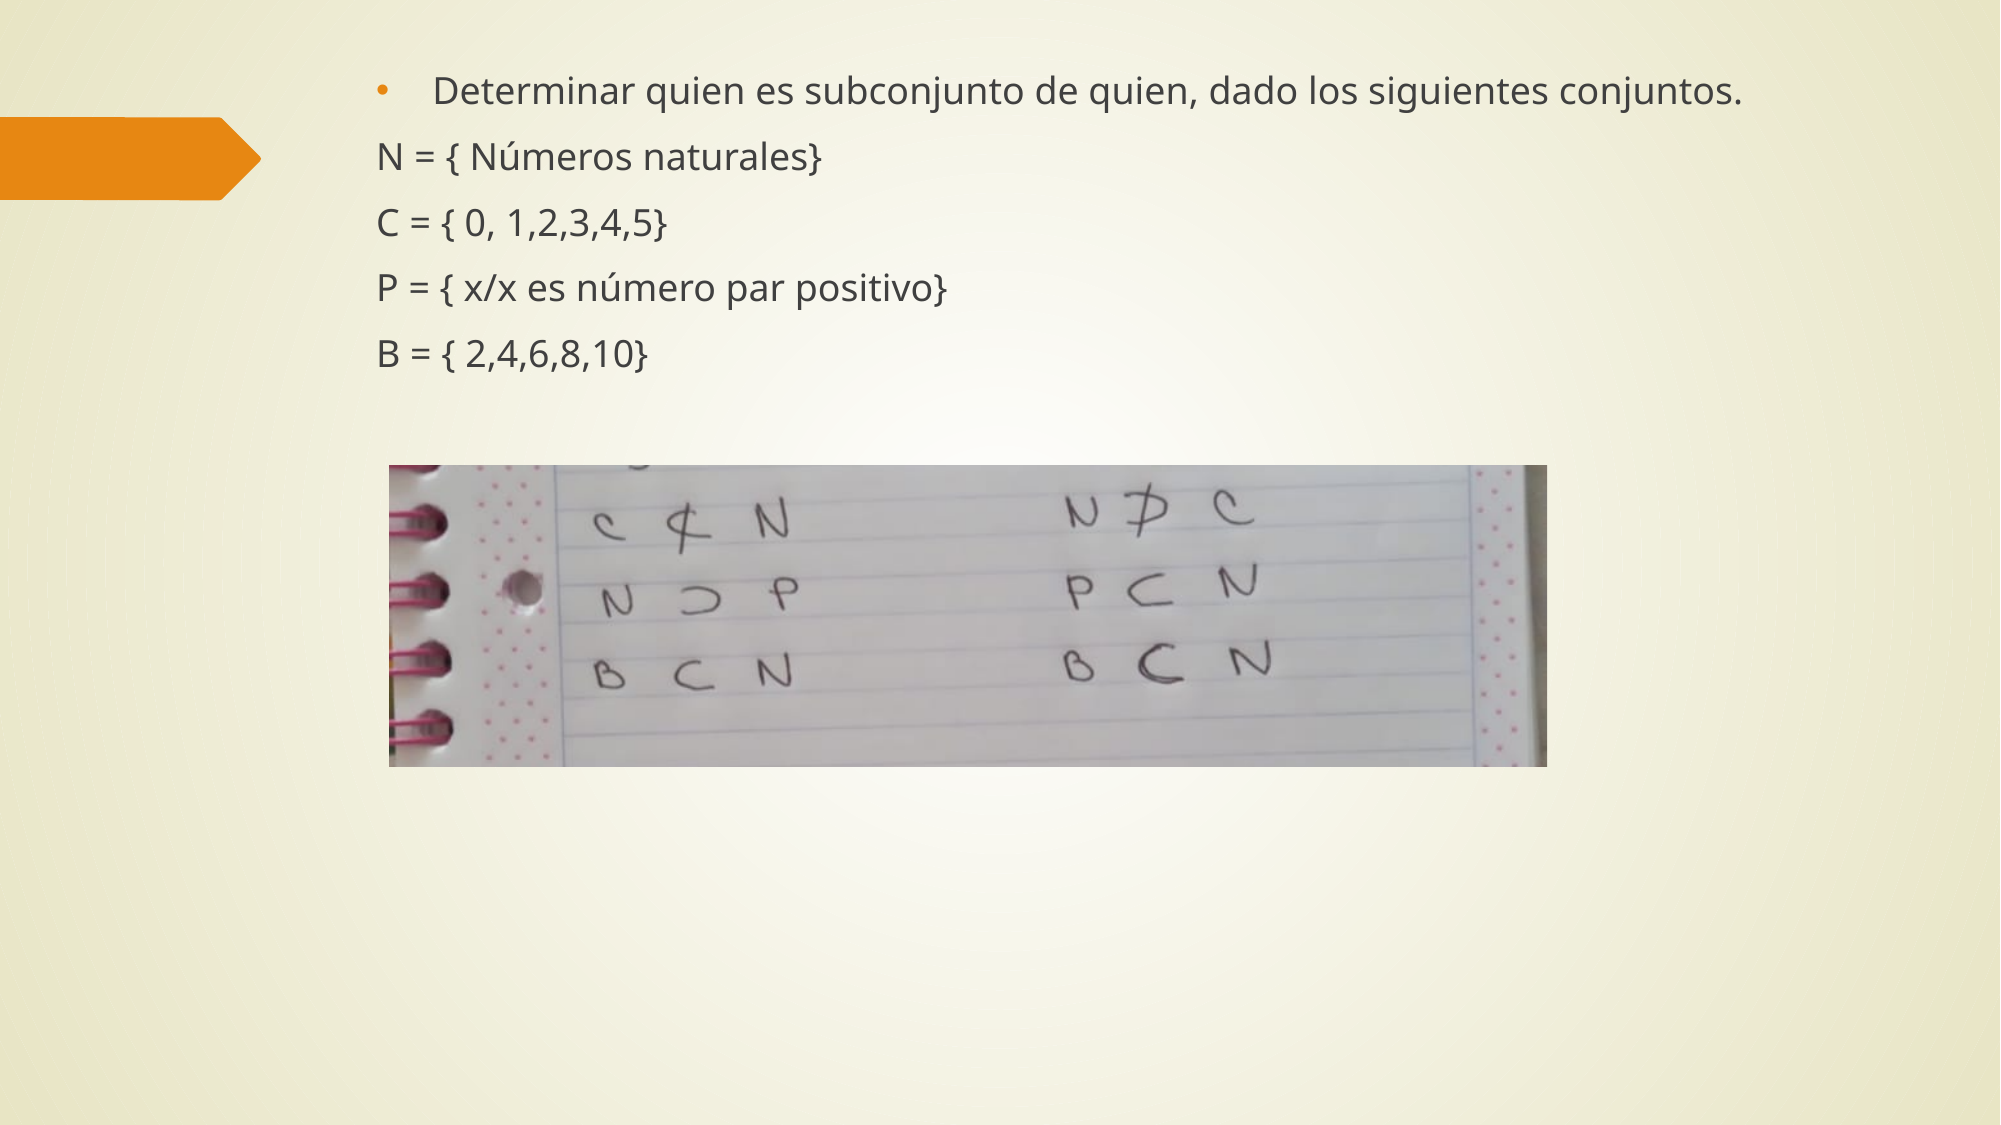

# Determinar quien es subconjunto de quien, dado los siguientes conjuntos.
N = { Números naturales}
C = { 0, 1,2,3,4,5}
P = { x/x es número par positivo}
B = { 2,4,6,8,10}